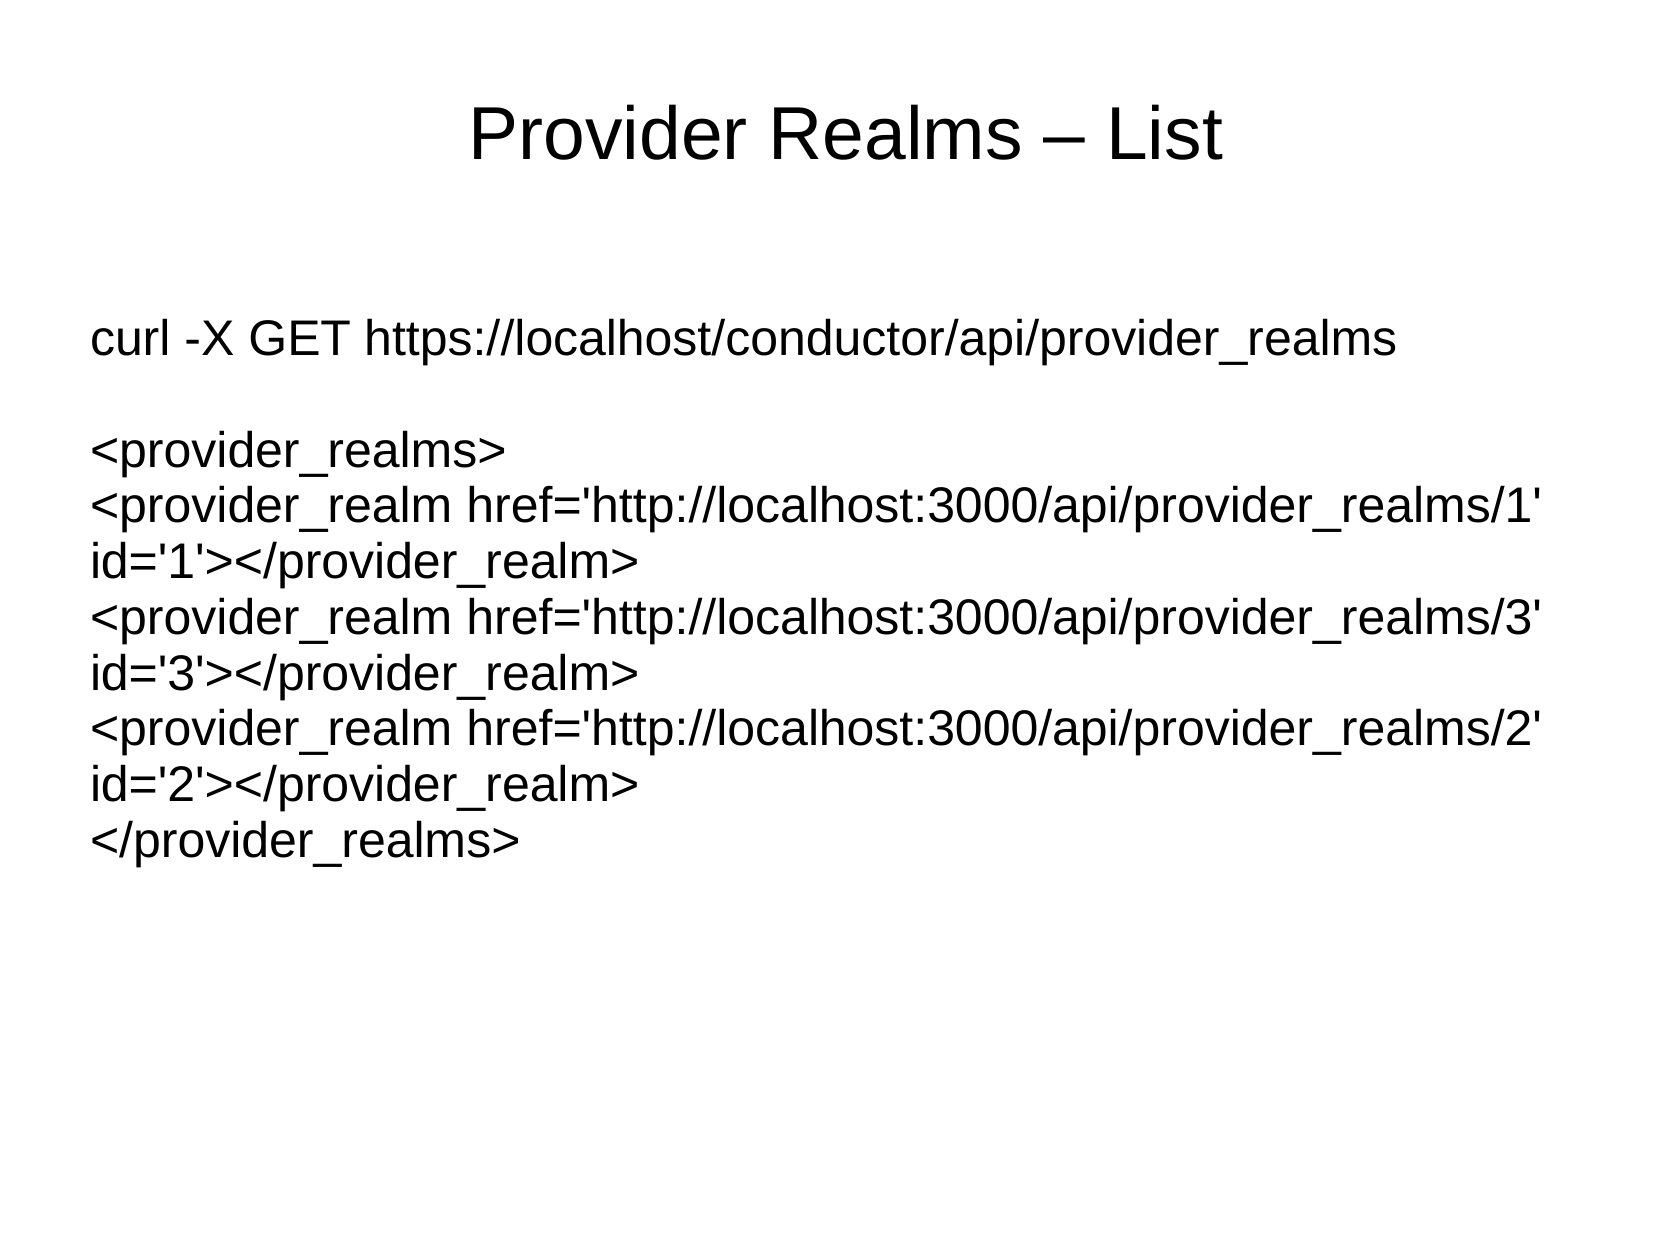

# Provider Realms – List
curl -X GET https://localhost/conductor/api/provider_realms
<provider_realms>
<provider_realm href='http://localhost:3000/api/provider_realms/1' id='1'></provider_realm>
<provider_realm href='http://localhost:3000/api/provider_realms/3' id='3'></provider_realm>
<provider_realm href='http://localhost:3000/api/provider_realms/2' id='2'></provider_realm>
</provider_realms>